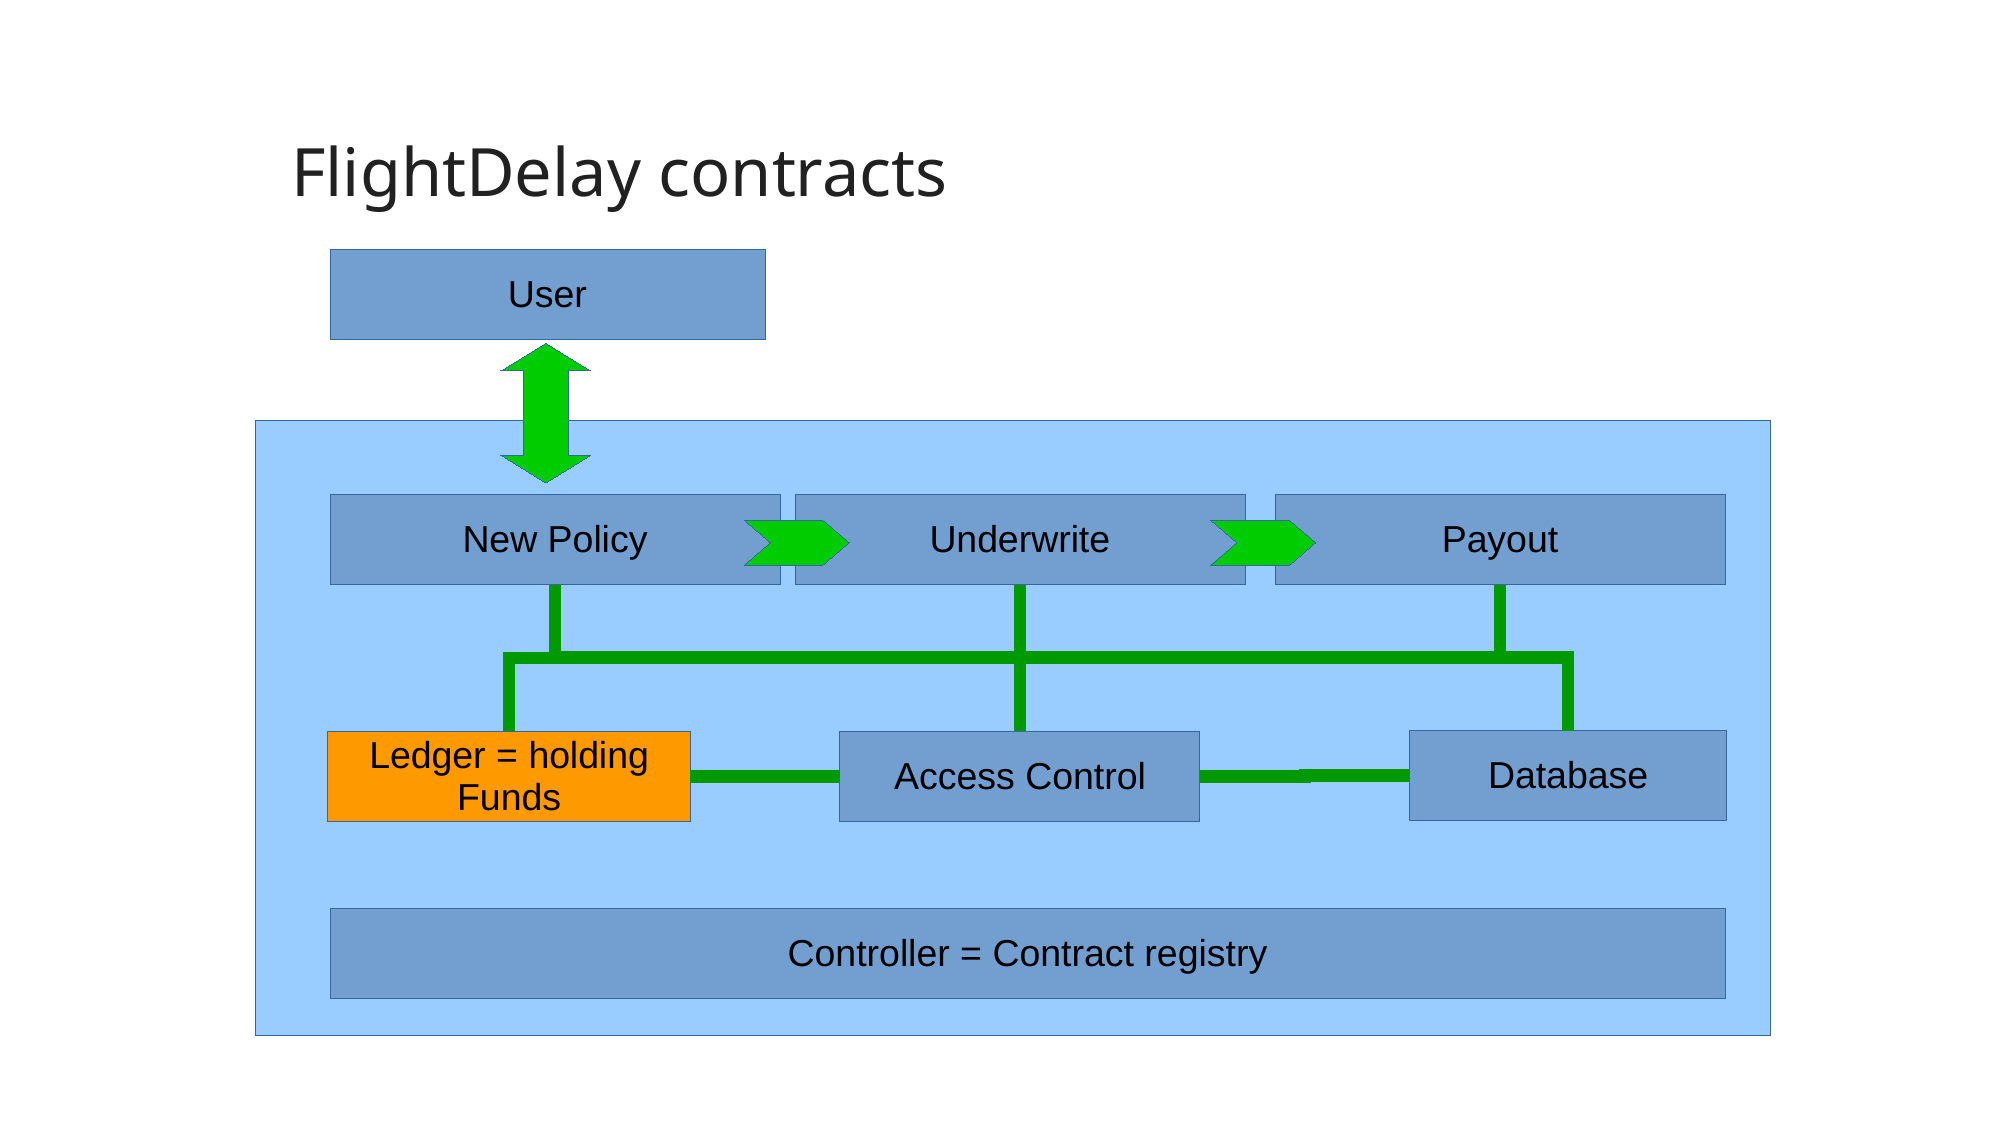

FlightDelay contracts
User
New Policy
Underwrite
Payout
Database
Ledger = holding Funds
Access Control
Controller = Contract registry